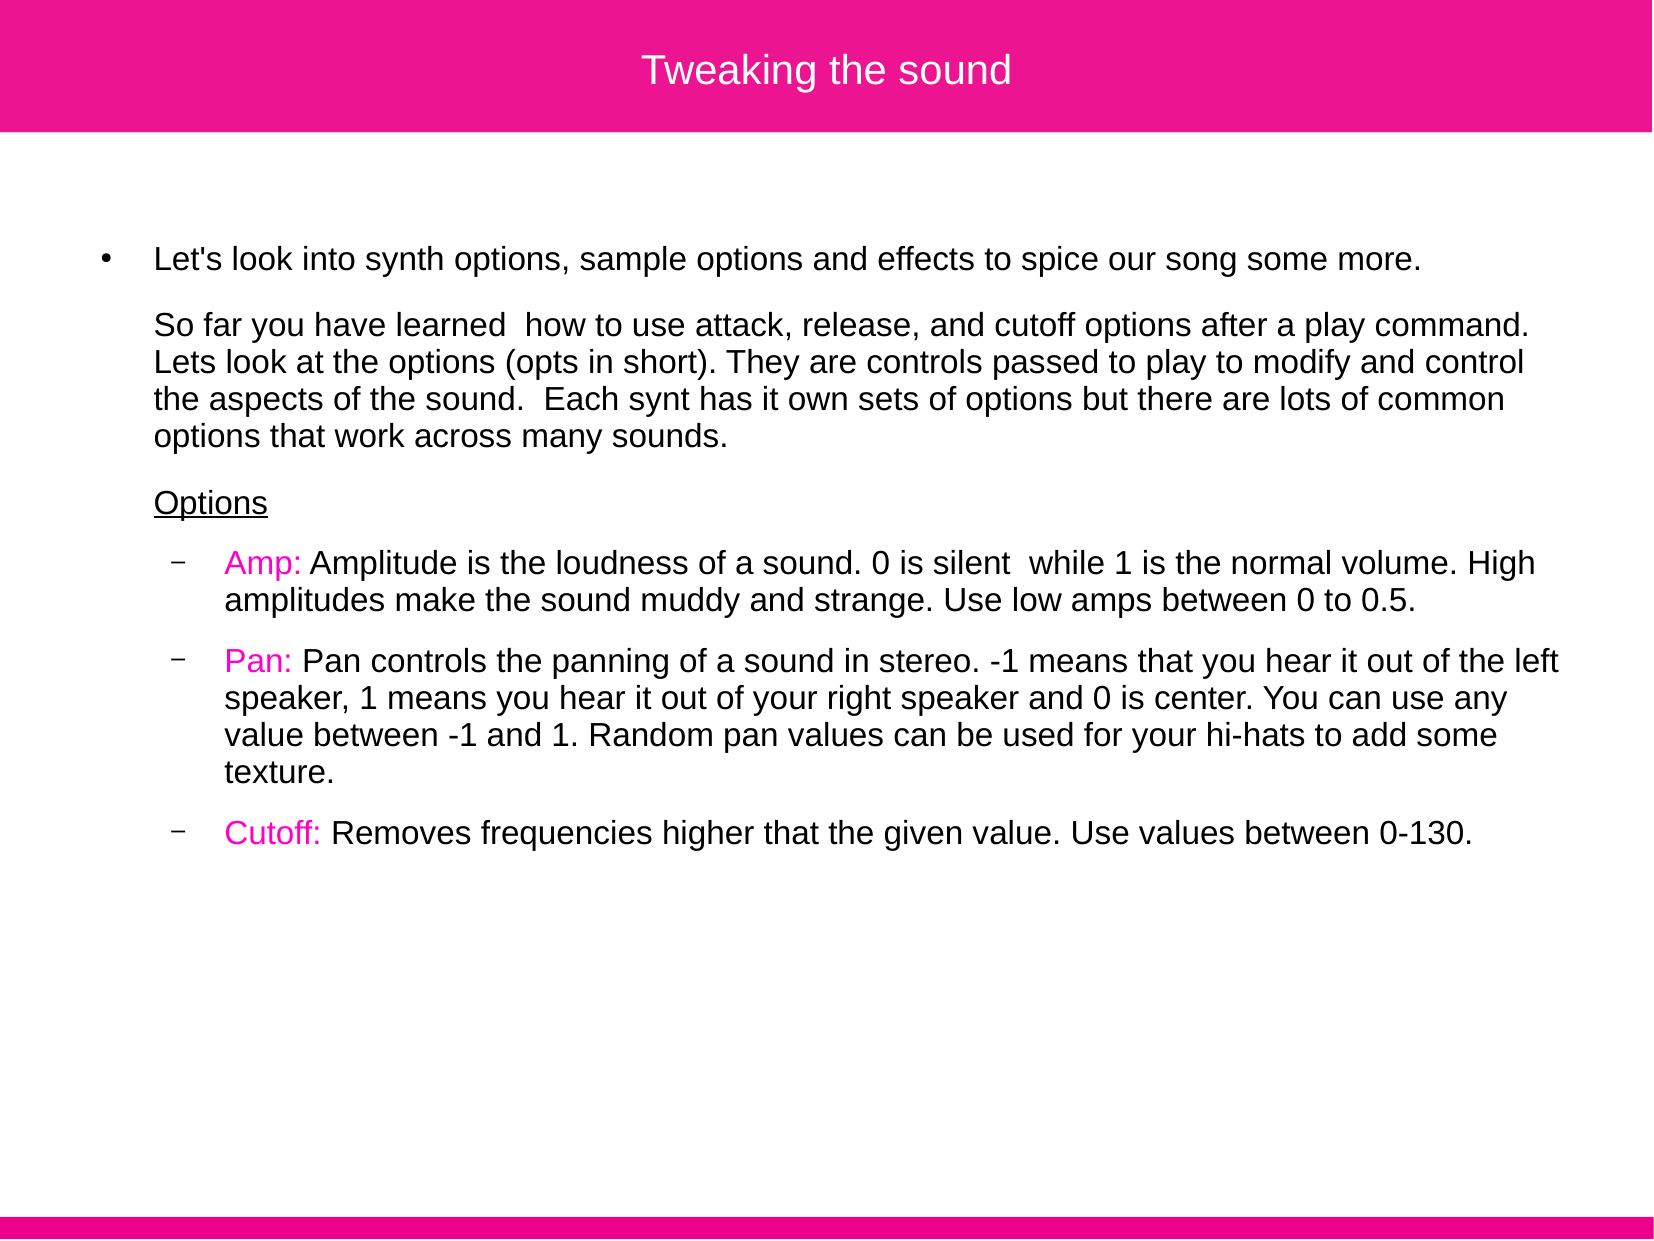

# Tweaking the sound
Let's look into synth options, sample options and effects to spice our song some more.
So far you have learned how to use attack, release, and cutoff options after a play command. Lets look at the options (opts in short). They are controls passed to play to modify and control the aspects of the sound. Each synt has it own sets of options but there are lots of common options that work across many sounds.
Options
Amp: Amplitude is the loudness of a sound. 0 is silent while 1 is the normal volume. High amplitudes make the sound muddy and strange. Use low amps between 0 to 0.5.
Pan: Pan controls the panning of a sound in stereo. -1 means that you hear it out of the left speaker, 1 means you hear it out of your right speaker and 0 is center. You can use any value between -1 and 1. Random pan values can be used for your hi-hats to add some texture.
Cutoff: Removes frequencies higher that the given value. Use values between 0-130.